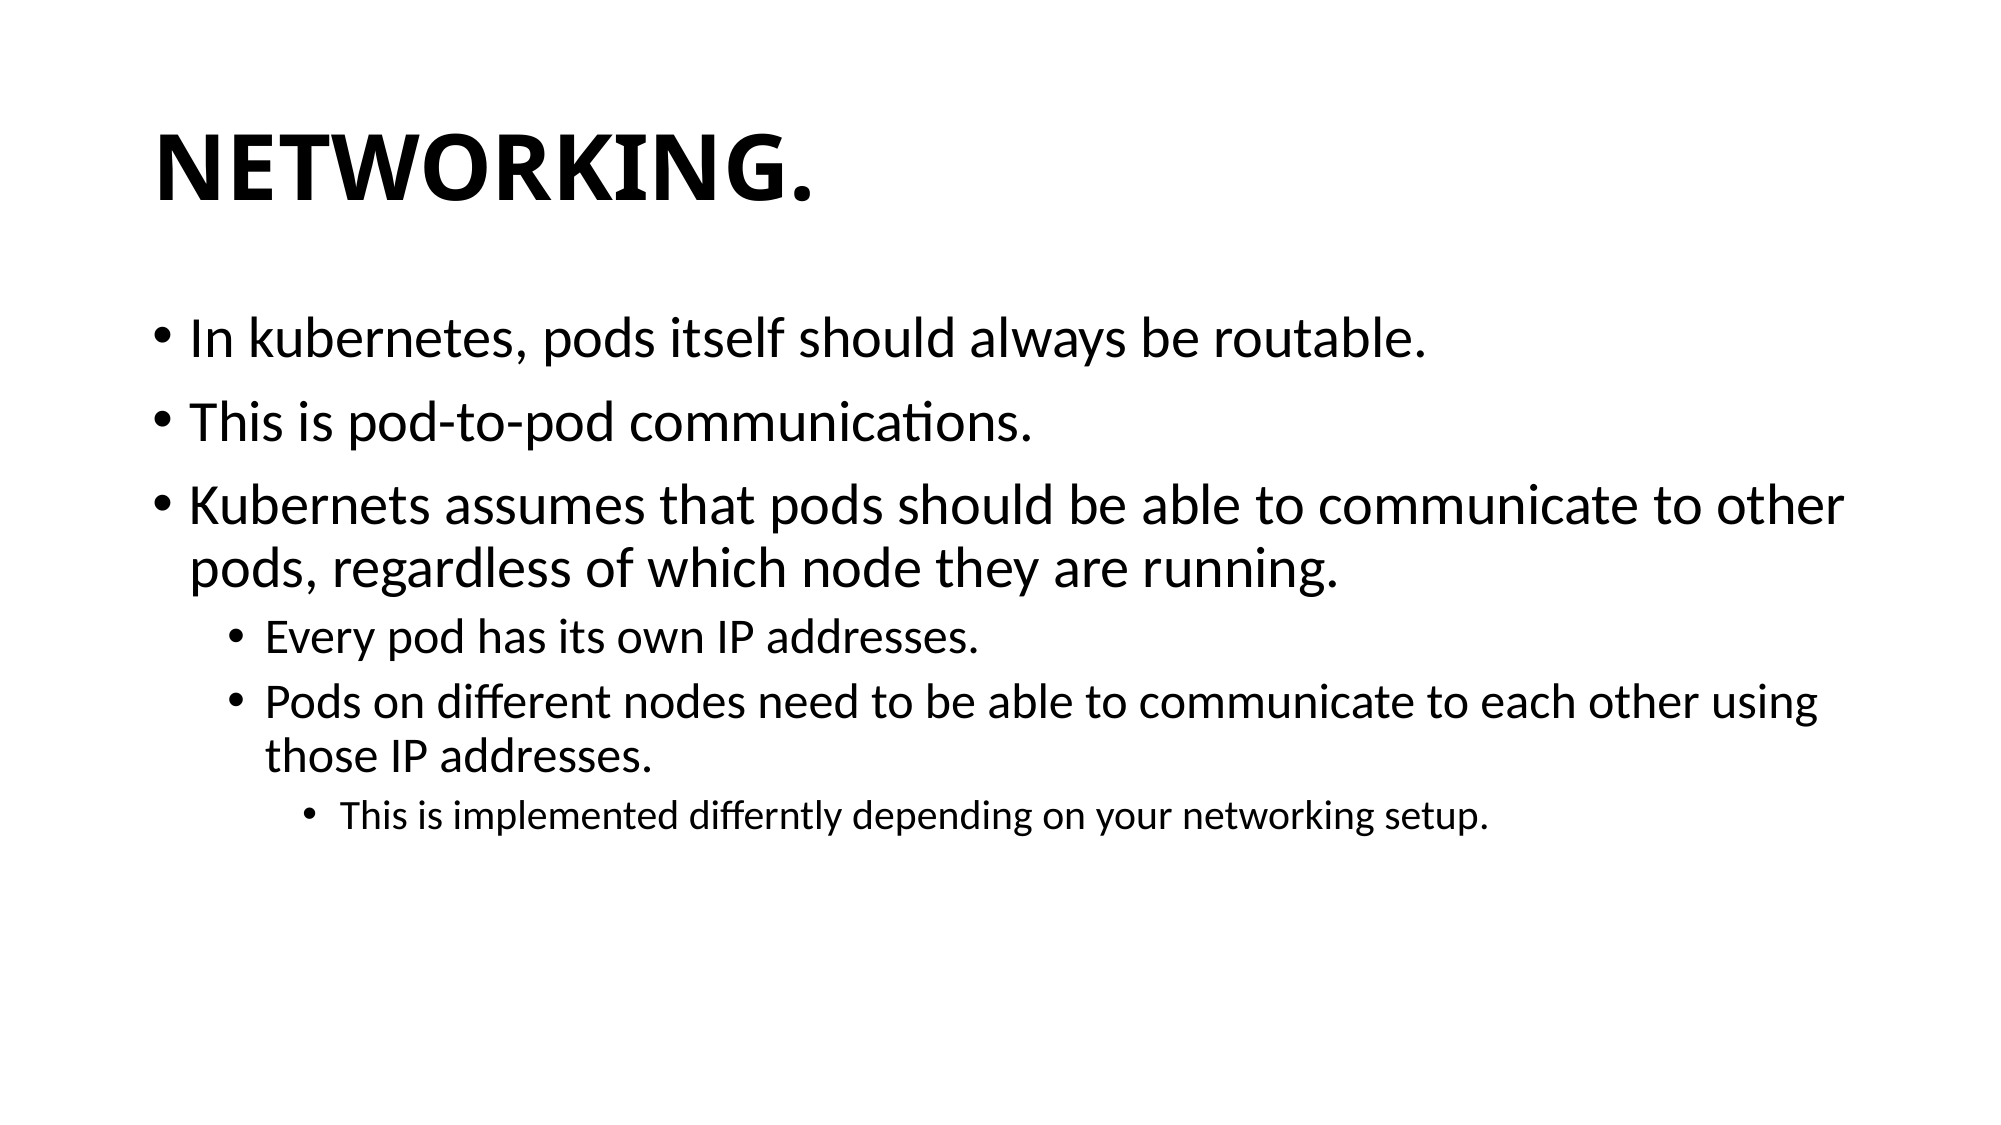

# NETWORKING.
In kubernetes, pods itself should always be routable.
This is pod-to-pod communications.
Kubernets assumes that pods should be able to communicate to other pods, regardless of which node they are running.
Every pod has its own IP addresses.
Pods on different nodes need to be able to communicate to each other using those IP addresses.
This is implemented differntly depending on your networking setup.